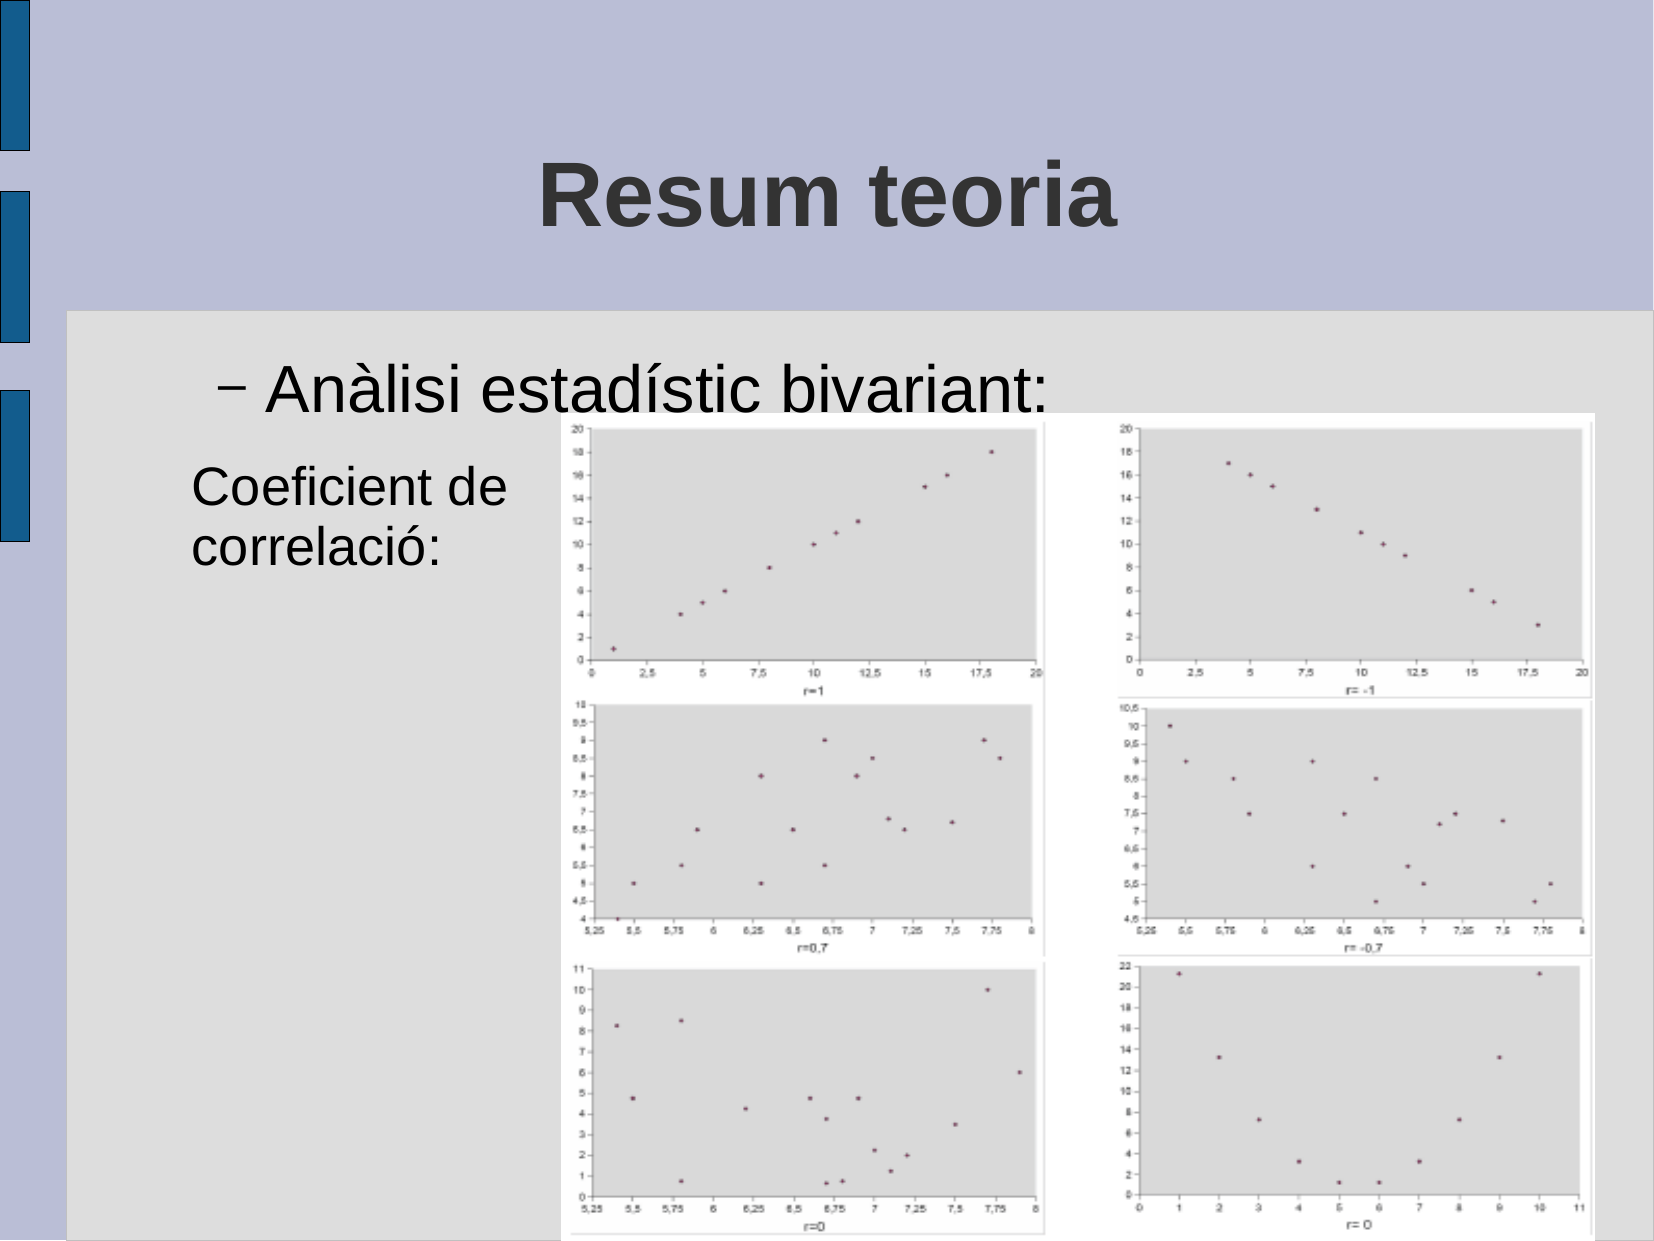

# Resum teoria
Anàlisi estadístic bivariant:
Coeficient de
correlació: